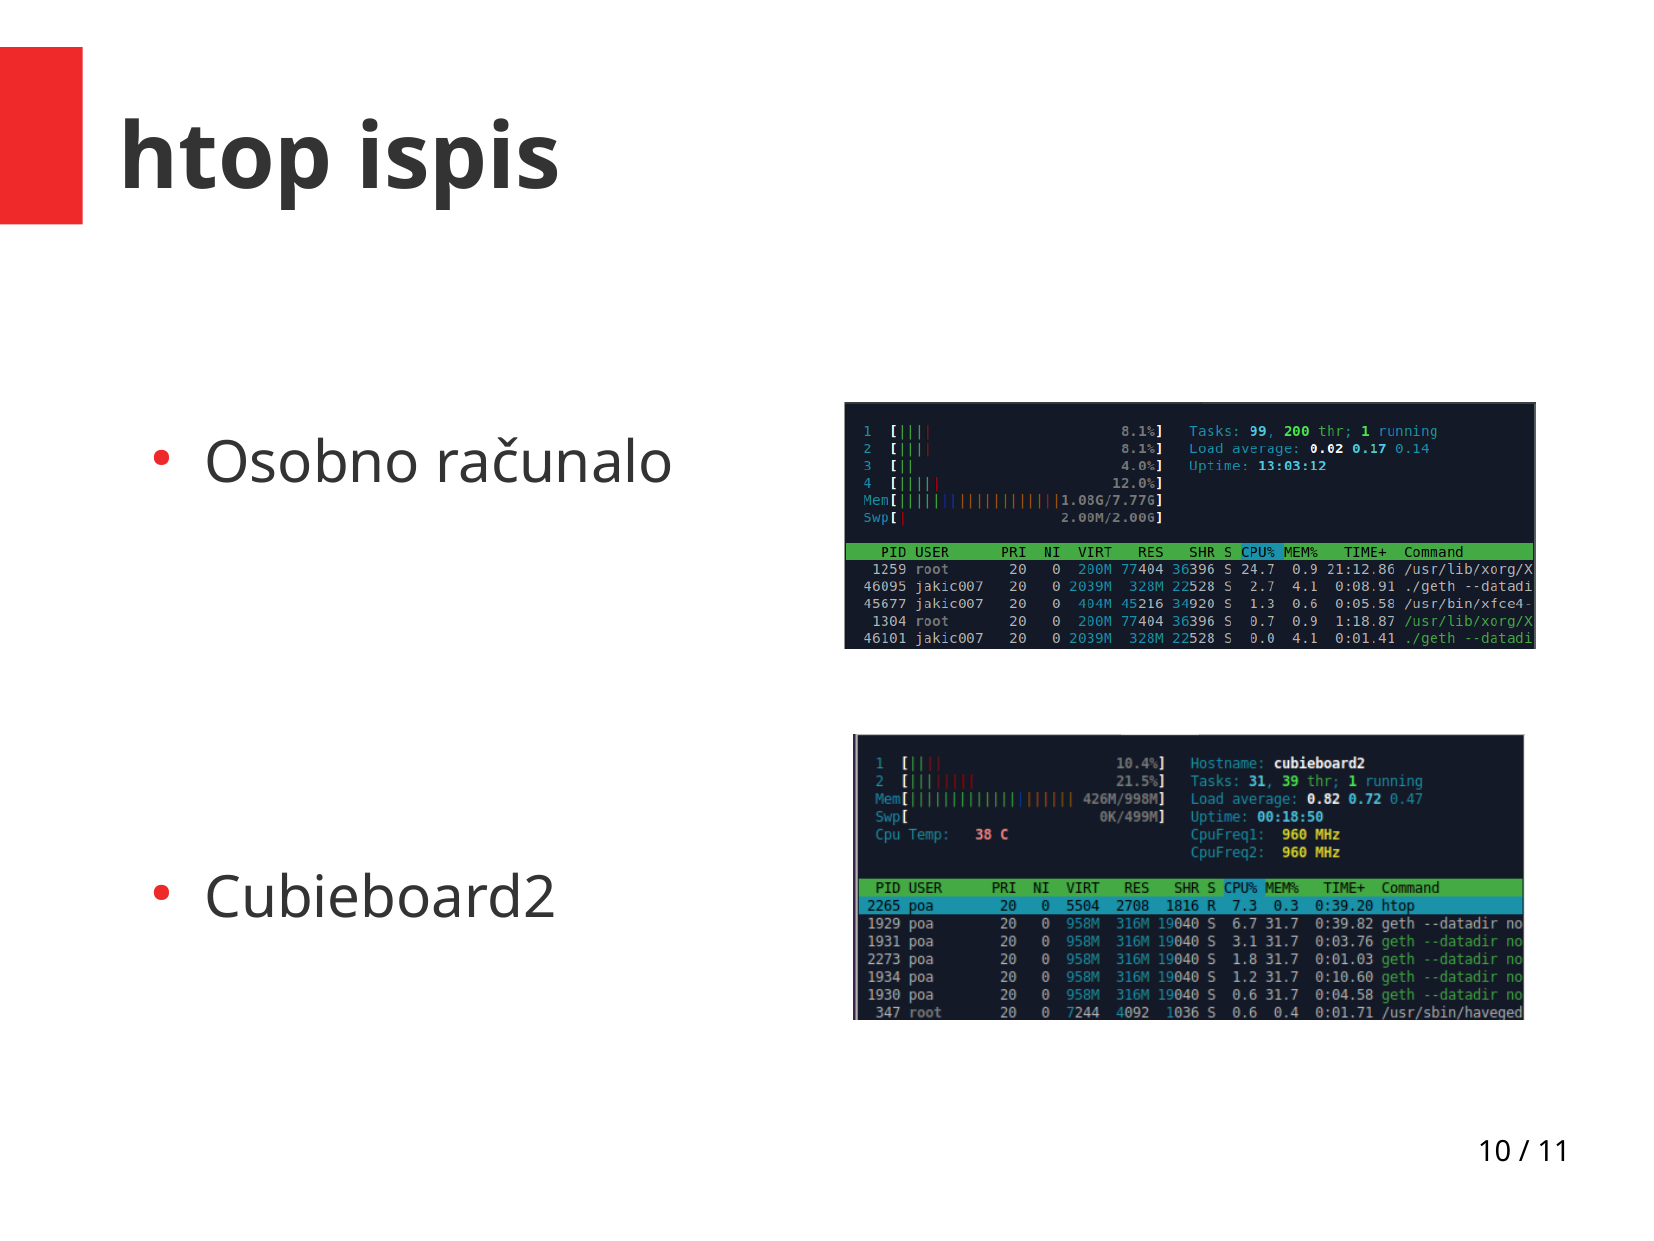

# htop ispis
Osobno računalo
Cubieboard2
10